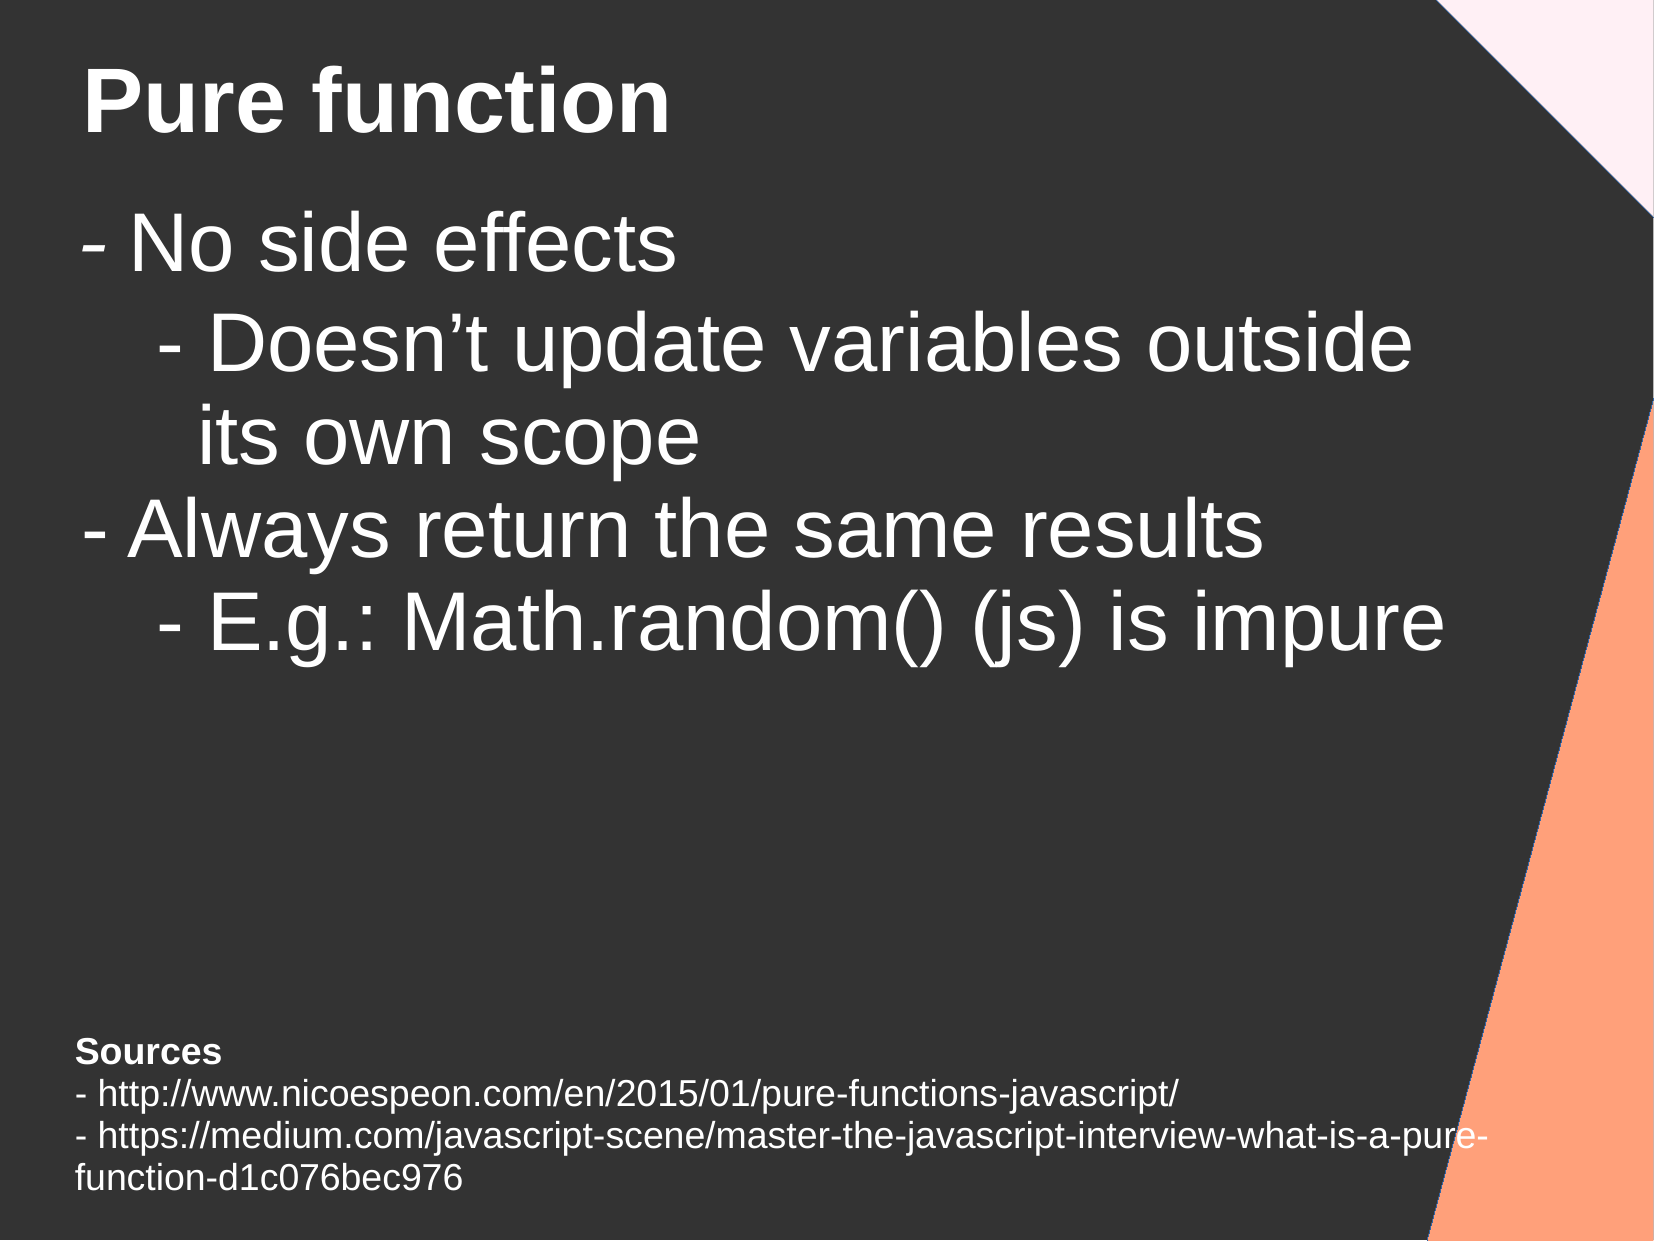

# Pure function
- No side effects
	- Doesn’t update variables outside
 its own scope
- Always return the same results
	- E.g.: Math.random() (js) is impure
Sources
- http://www.nicoespeon.com/en/2015/01/pure-functions-javascript/
- https://medium.com/javascript-scene/master-the-javascript-interview-what-is-a-pure-function-d1c076bec976